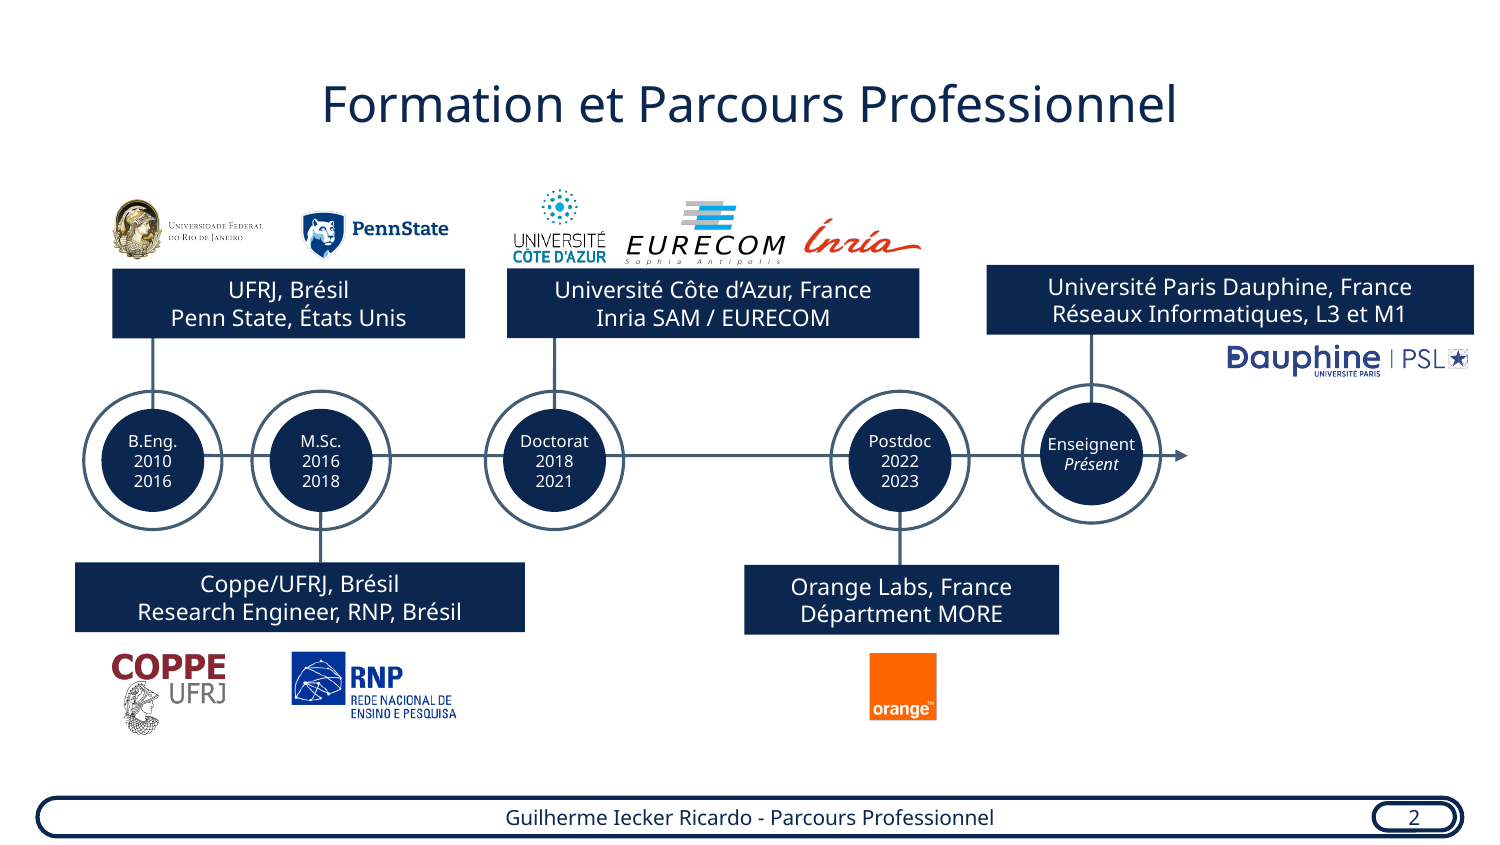

# Formation et Parcours Professionnel
Université Côte d’Azur, France
Inria SAM / EURECOM
Doctorat
2018
2021
UFRJ, Brésil
Penn State, États Unis
B.Eng.
2010
2016
Université Paris Dauphine, France
Réseaux Informatiques, L3 et M1
Enseignent
Présent
M.Sc.
2016
2018
Coppe/UFRJ, Brésil
Research Engineer, RNP, Brésil
Postdoc
2022
2023
Orange Labs, France
Départment MORE
Guilherme Iecker Ricardo - Parcours Professionnel
2